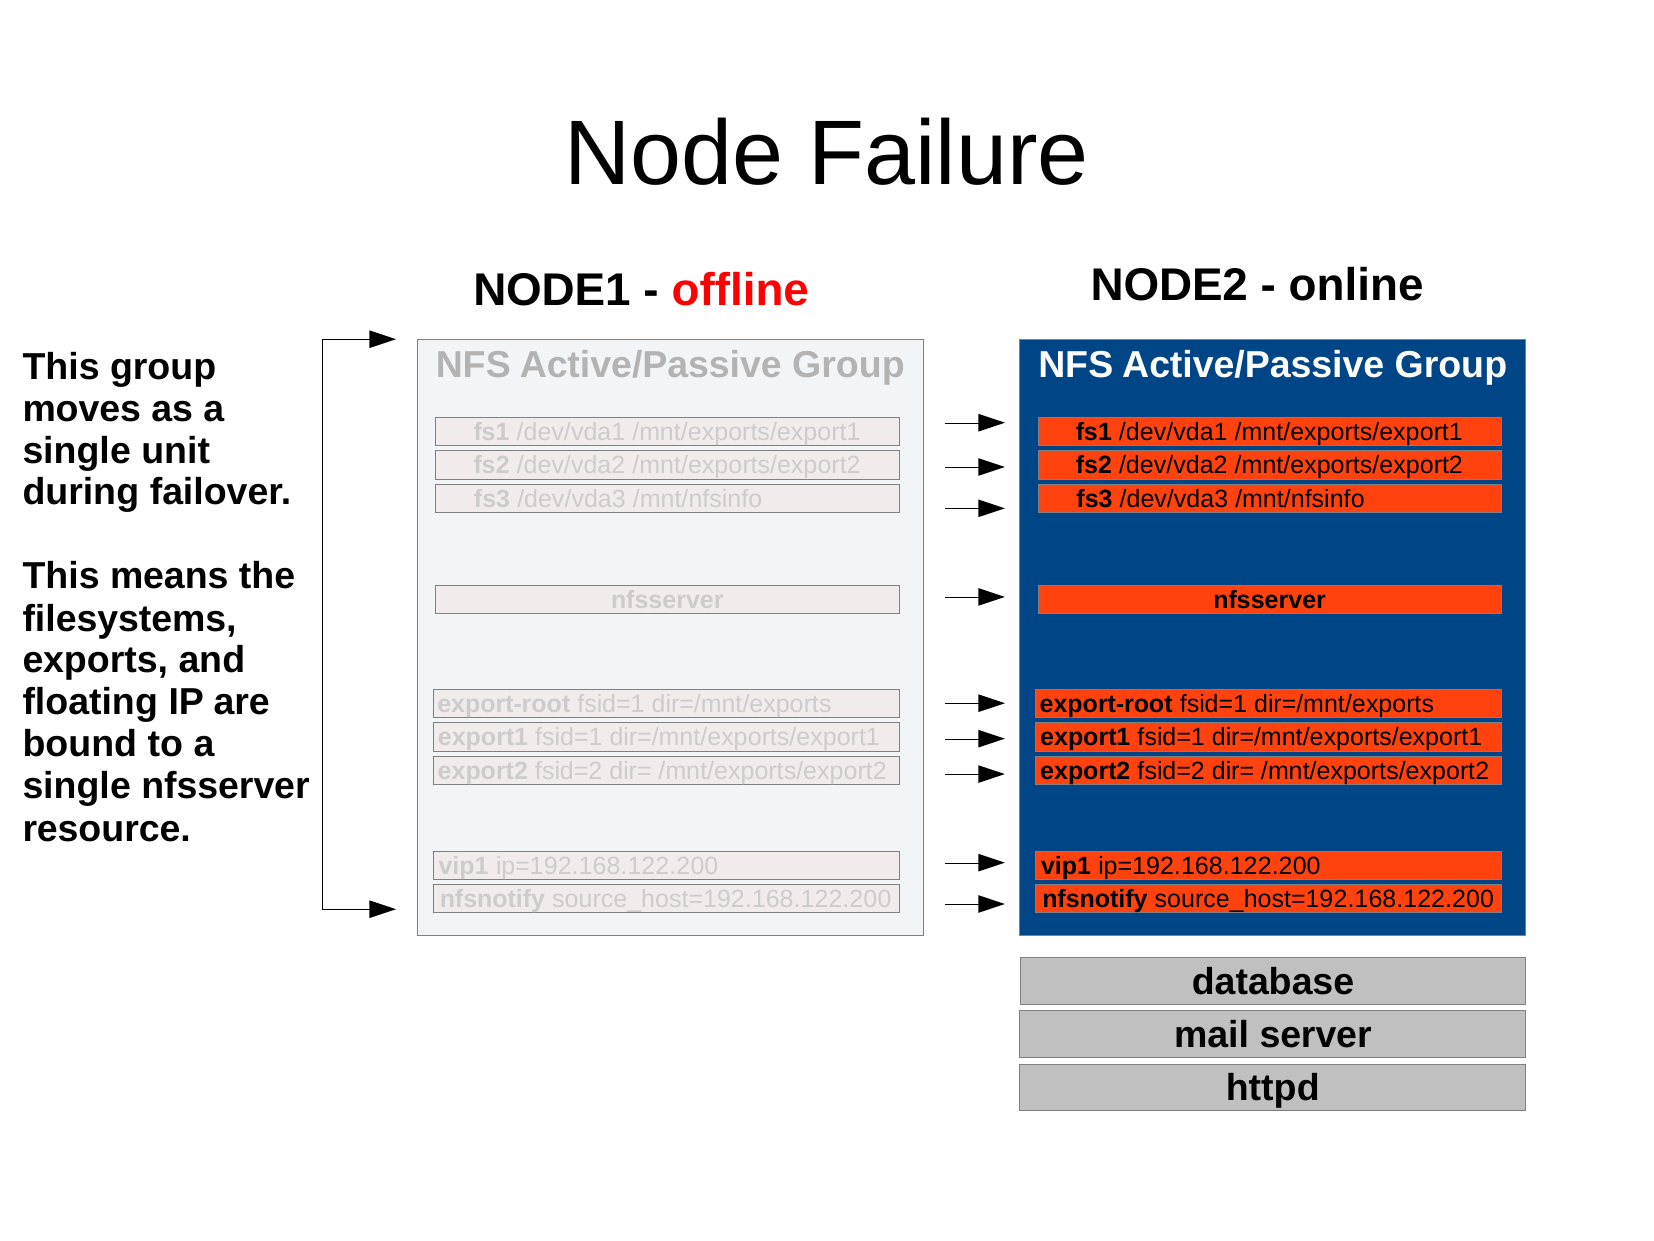

# Node Failure
NODE2 - online
NODE1 - offline
This group moves as a single unit during failover.
This means the filesystems, exports, and floating IP are bound to a single nfsserver resource.
NFS Active/Passive Group
NFS Active/Passive Group
fs1 /dev/vda1 /mnt/exports/export1
fs1 /dev/vda1 /mnt/exports/export1
fs2 /dev/vda2 /mnt/exports/export2
fs2 /dev/vda2 /mnt/exports/export2
fs3 /dev/vda3 /mnt/nfsinfo
fs3 /dev/vda3 /mnt/nfsinfo
nfsserver
nfsserver
export-root fsid=1 dir=/mnt/exports
export-root fsid=1 dir=/mnt/exports
export1 fsid=1 dir=/mnt/exports/export1
export1 fsid=1 dir=/mnt/exports/export1
export2 fsid=2 dir= /mnt/exports/export2
export2 fsid=2 dir= /mnt/exports/export2
vip1 ip=192.168.122.200
vip1 ip=192.168.122.200
nfsnotify source_host=192.168.122.200
nfsnotify source_host=192.168.122.200
database
mail server
httpd